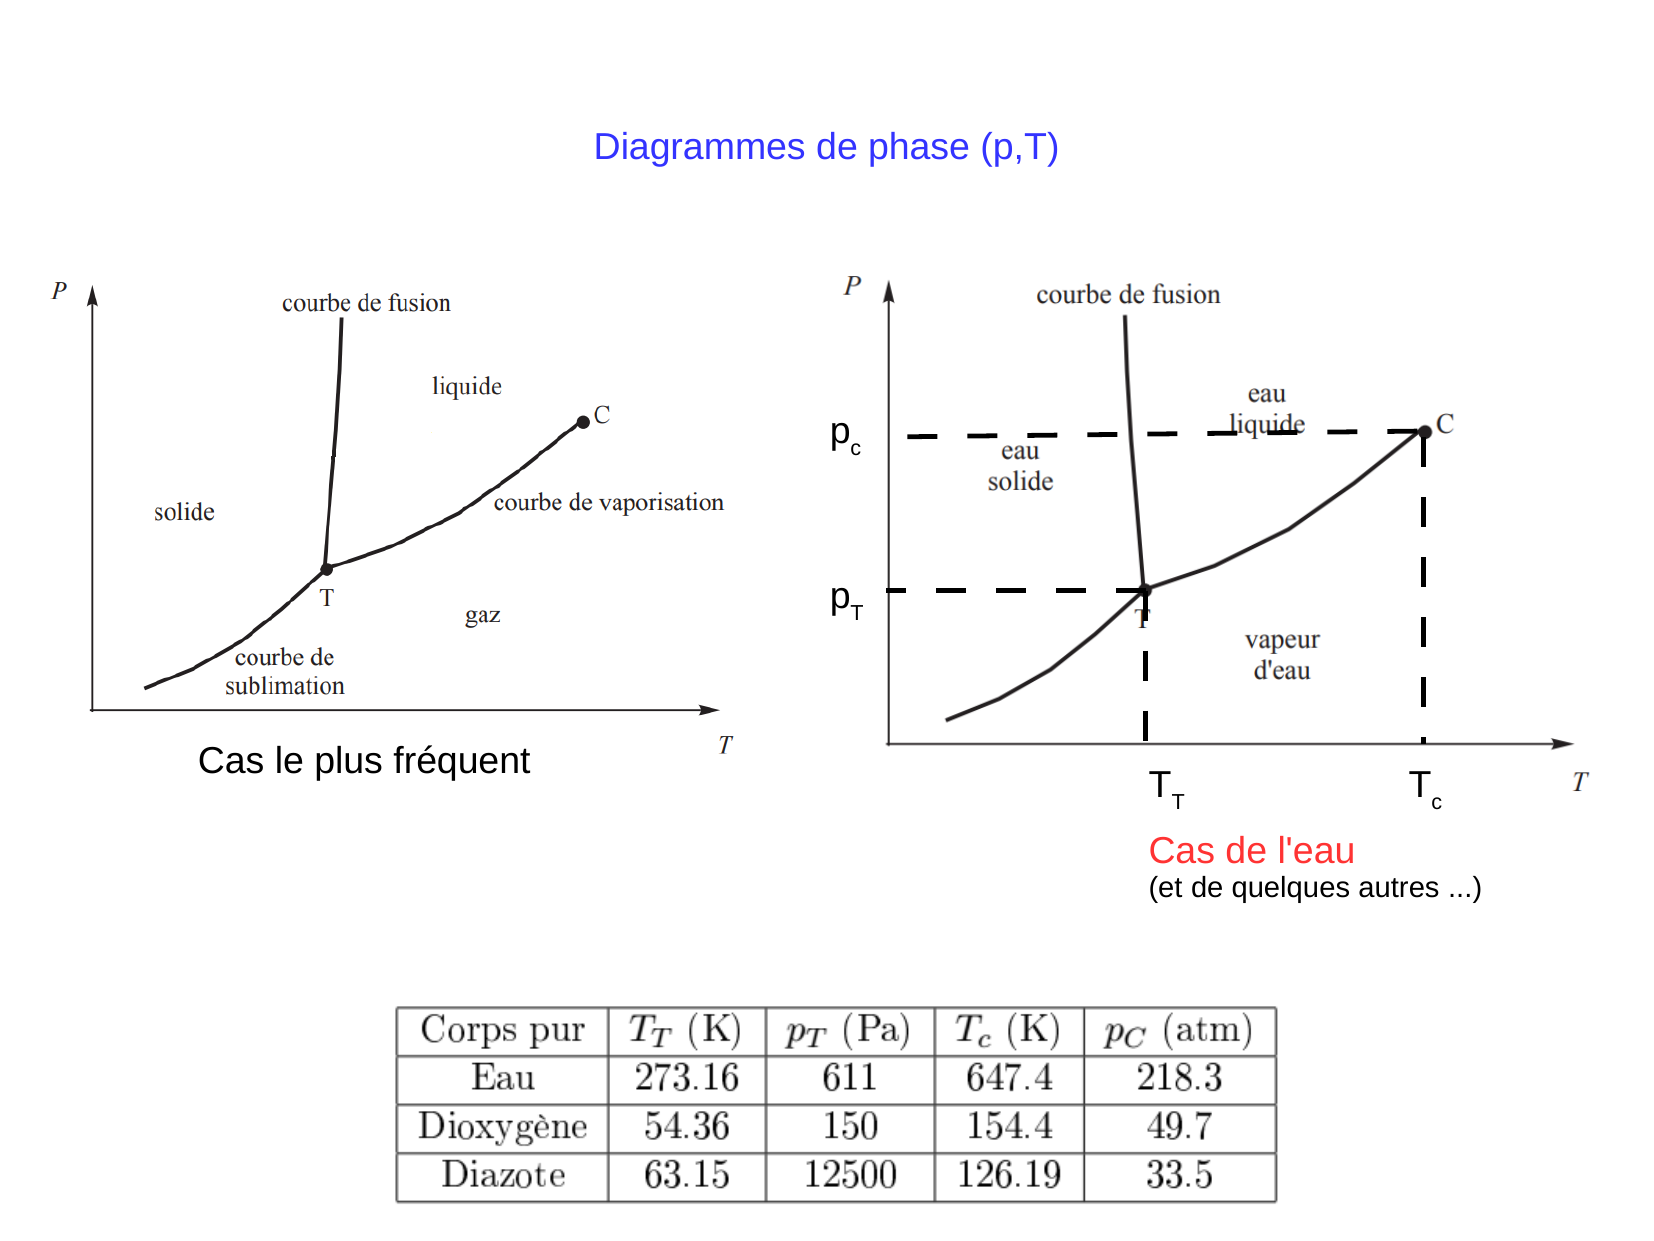

Diagrammes de phase (p,T)
pc
pT
Cas le plus fréquent
TT
Tc
Cas de l'eau
(et de quelques autres ...)